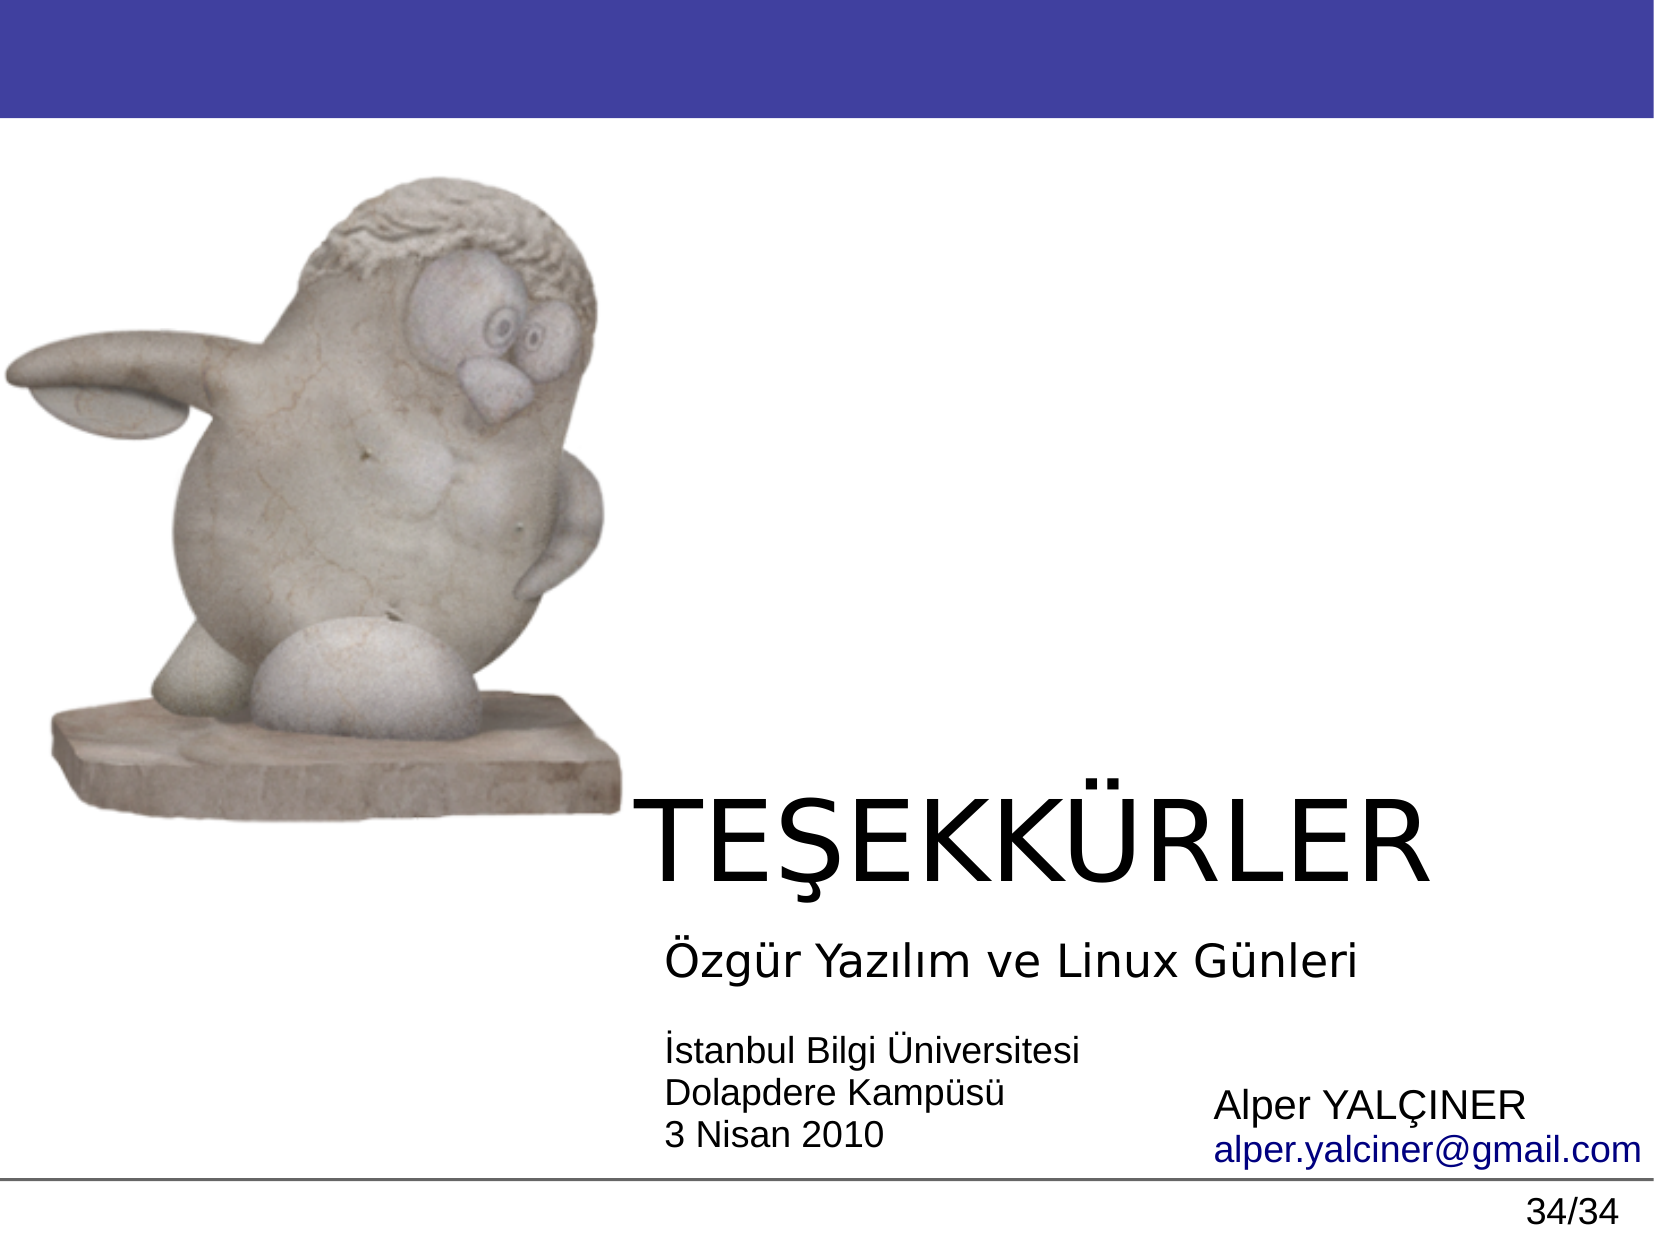

TEŞEKKÜRLER
Özgür Yazılım ve Linux Günleri
İstanbul Bilgi Üniversitesi
Dolapdere Kampüsü
3 Nisan 2010
Alper YALÇINER
alper.yalciner@gmail.com